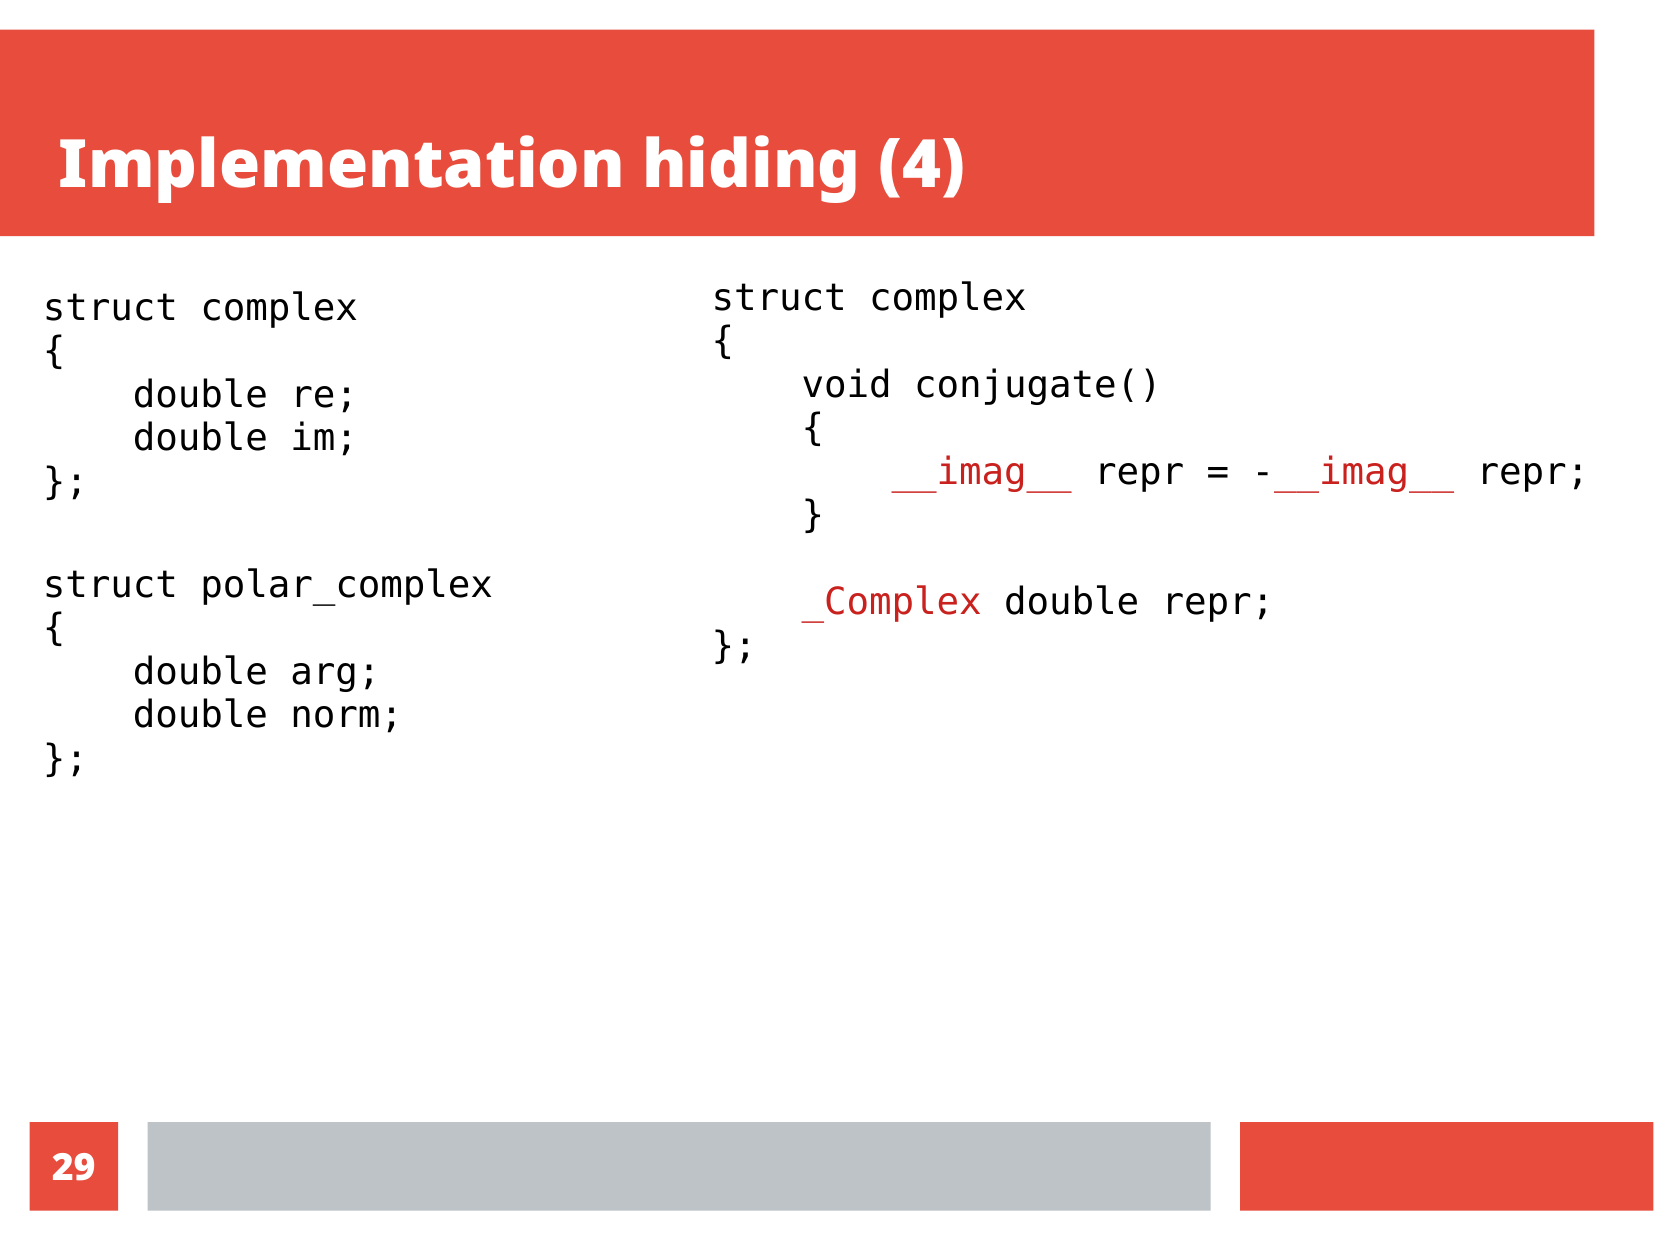

# Implementation hiding (4)
struct complex
{
 void conjugate()
 {
 __imag__ repr = -__imag__ repr;
 }
 _Complex double repr;
};
struct complex
{
 double re;
 double im;
};
struct polar_complex
{
 double arg;
 double norm;
};
29